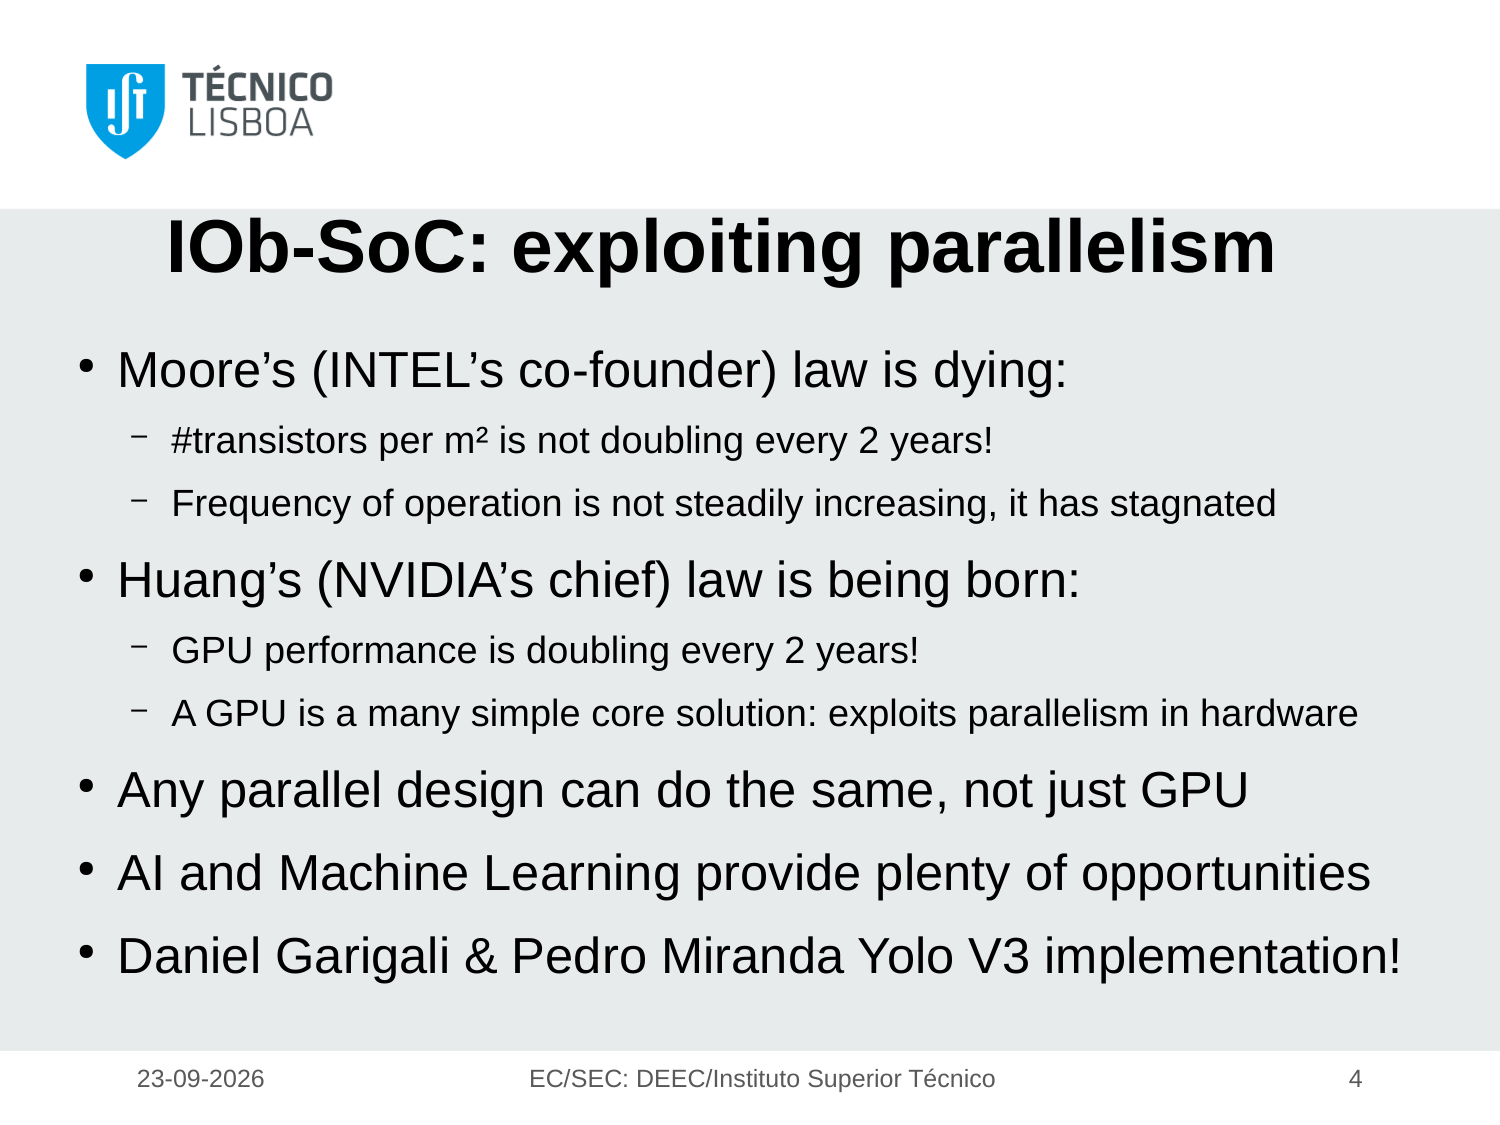

# IOb-SoC: exploiting parallelism
Moore’s (INTEL’s co-founder) law is dying:
#transistors per m² is not doubling every 2 years!
Frequency of operation is not steadily increasing, it has stagnated
Huang’s (NVIDIA’s chief) law is being born:
GPU performance is doubling every 2 years!
A GPU is a many simple core solution: exploits parallelism in hardware
Any parallel design can do the same, not just GPU
AI and Machine Learning provide plenty of opportunities
Daniel Garigali & Pedro Miranda Yolo V3 implementation!
EC/SEC: DEEC/Instituto Superior Técnico
3